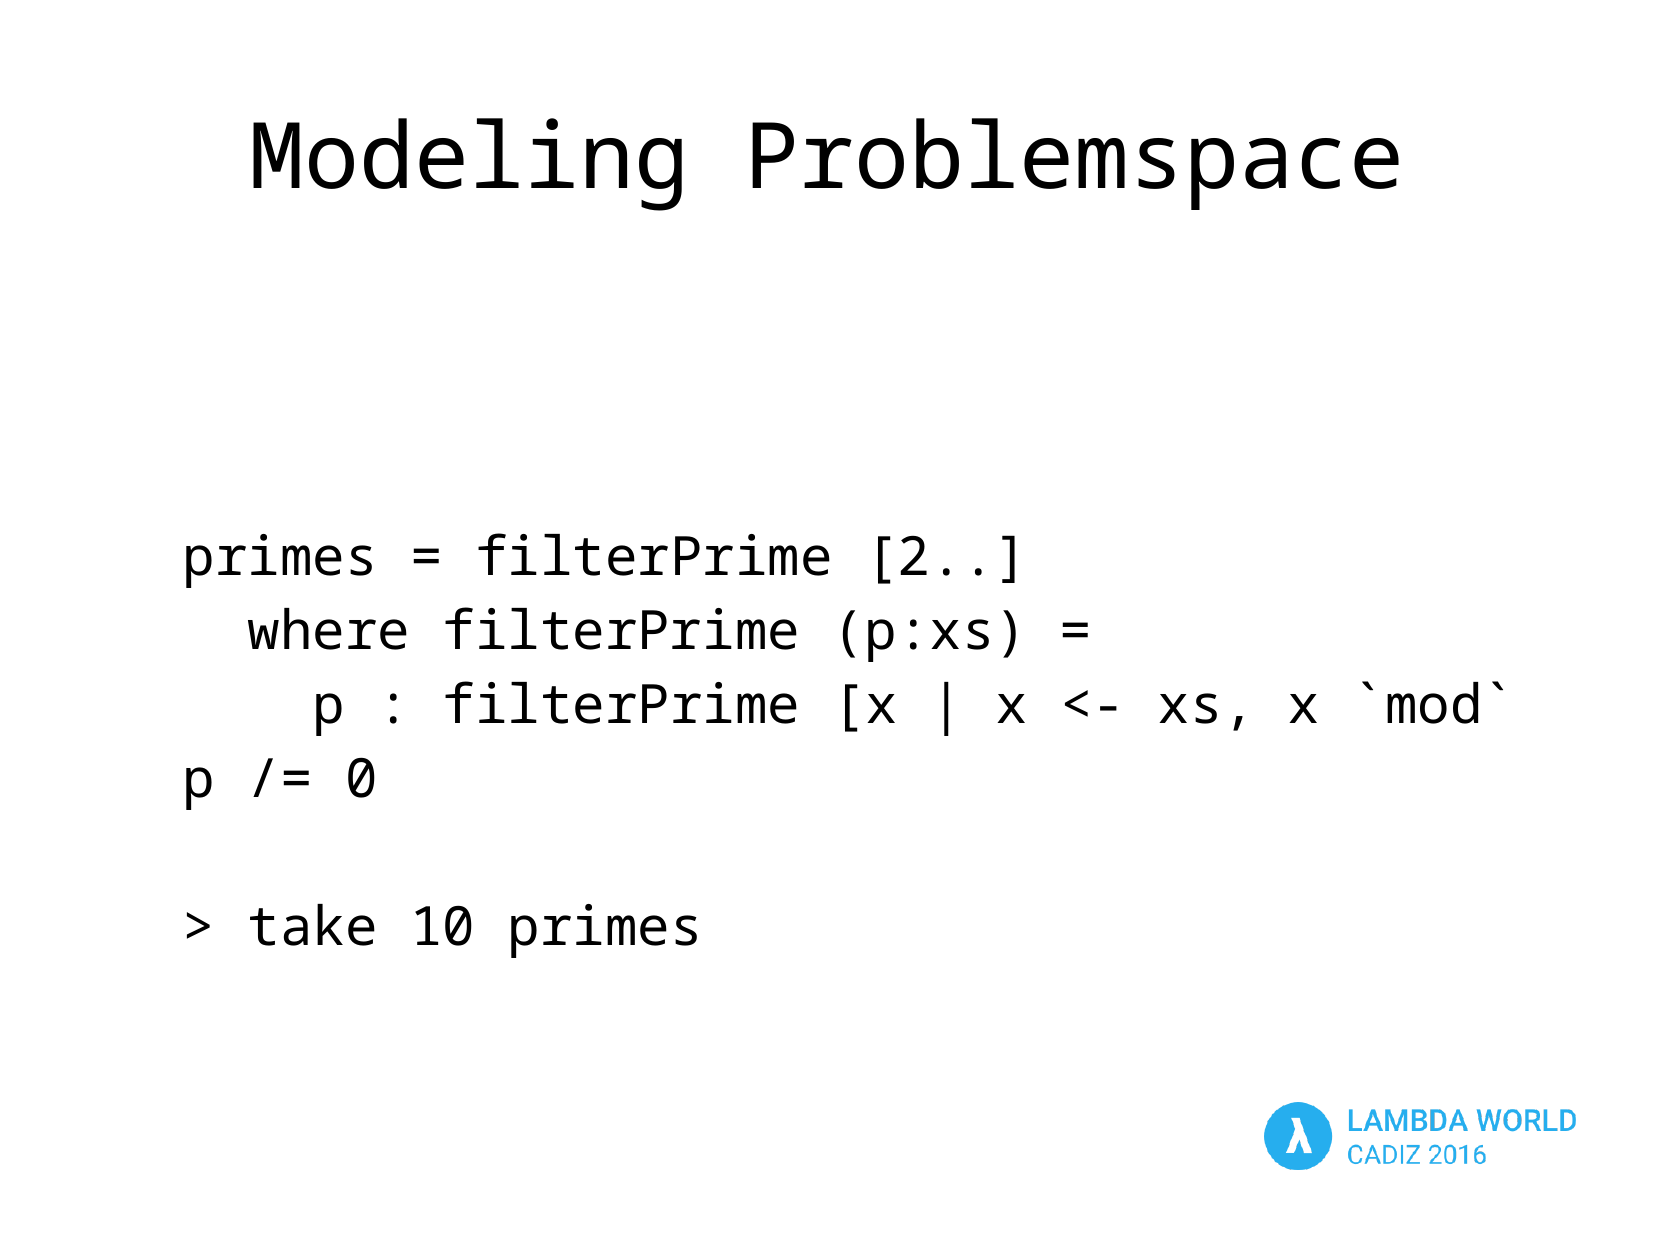

# Modeling Problemspace
primes = filterPrime [2..]
 where filterPrime (p:xs) =
 p : filterPrime [x | x <- xs, x `mod` p /= 0
> take 10 primes